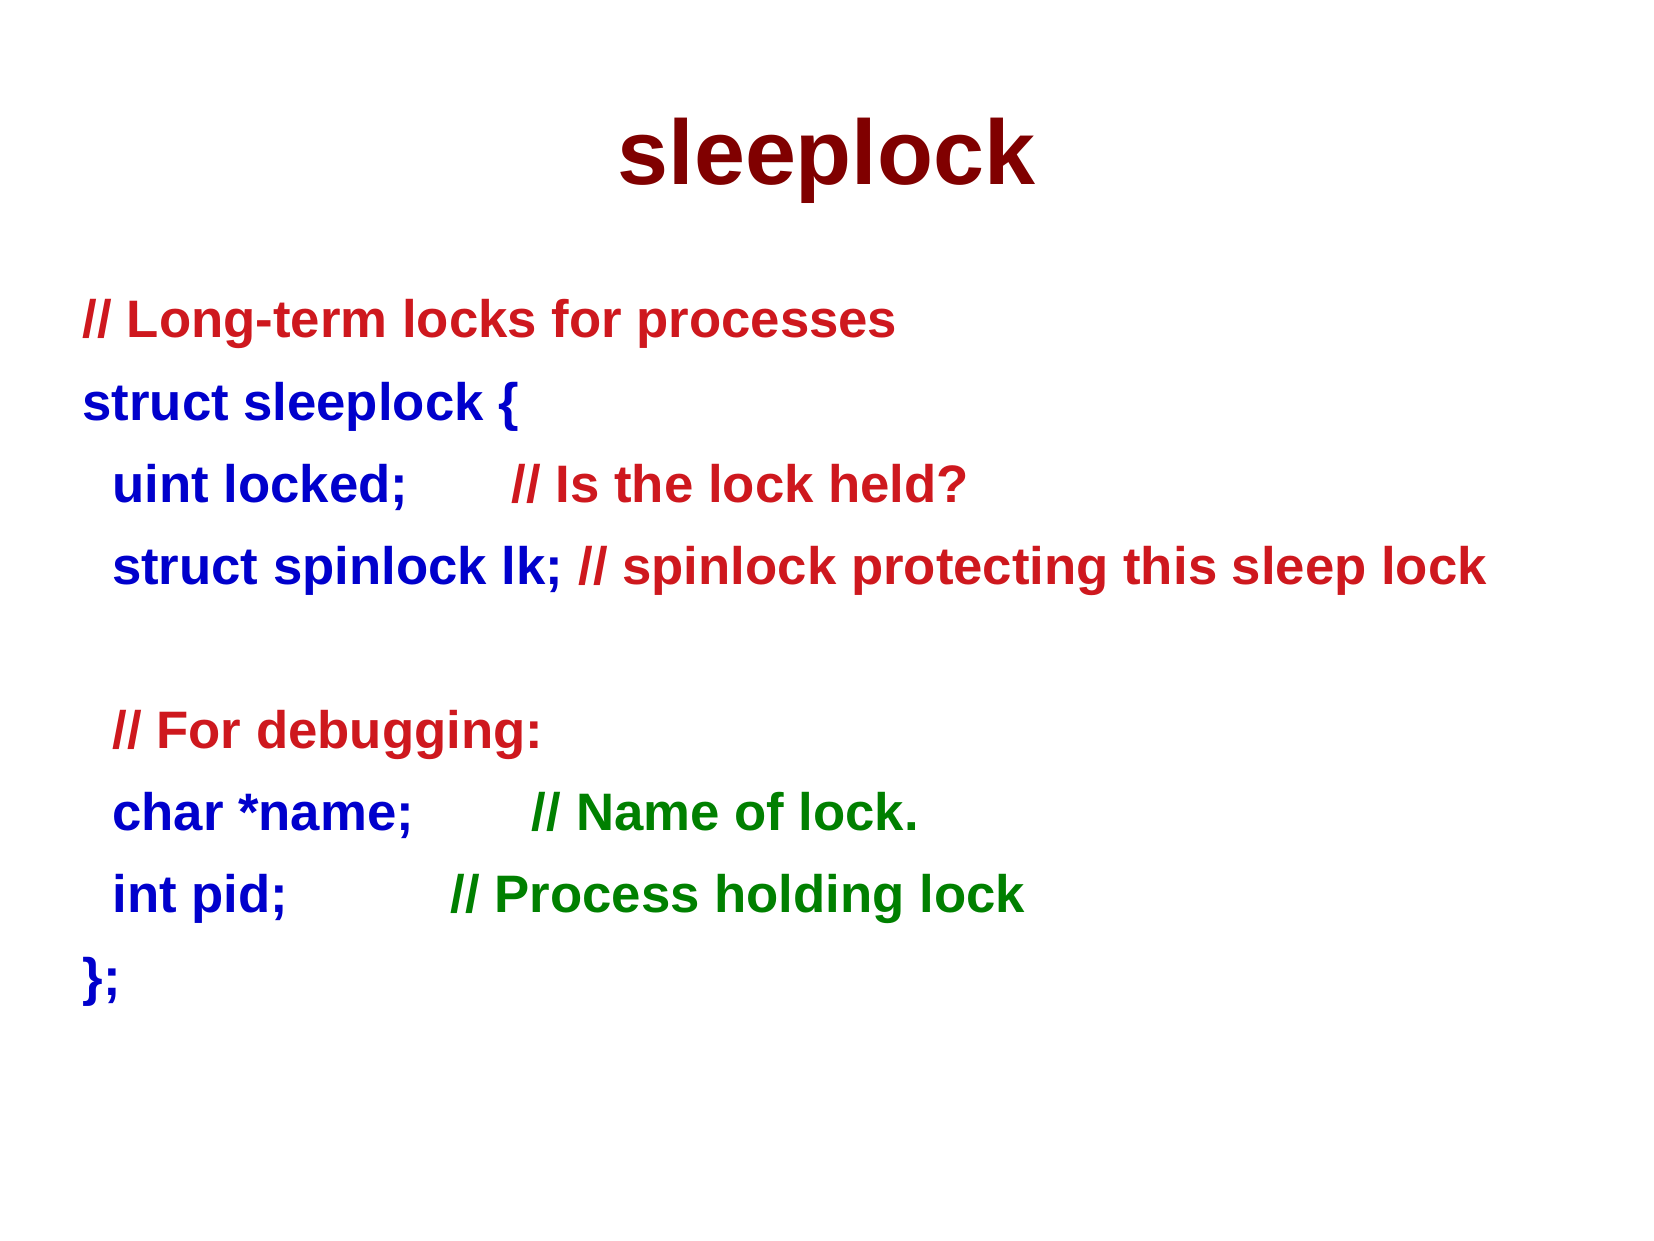

# sleeplock
// Long-term locks for processes
struct sleeplock {
 uint locked; // Is the lock held?
 struct spinlock lk; // spinlock protecting this sleep lock
 // For debugging:
 char *name; // Name of lock.
 int pid; // Process holding lock
};